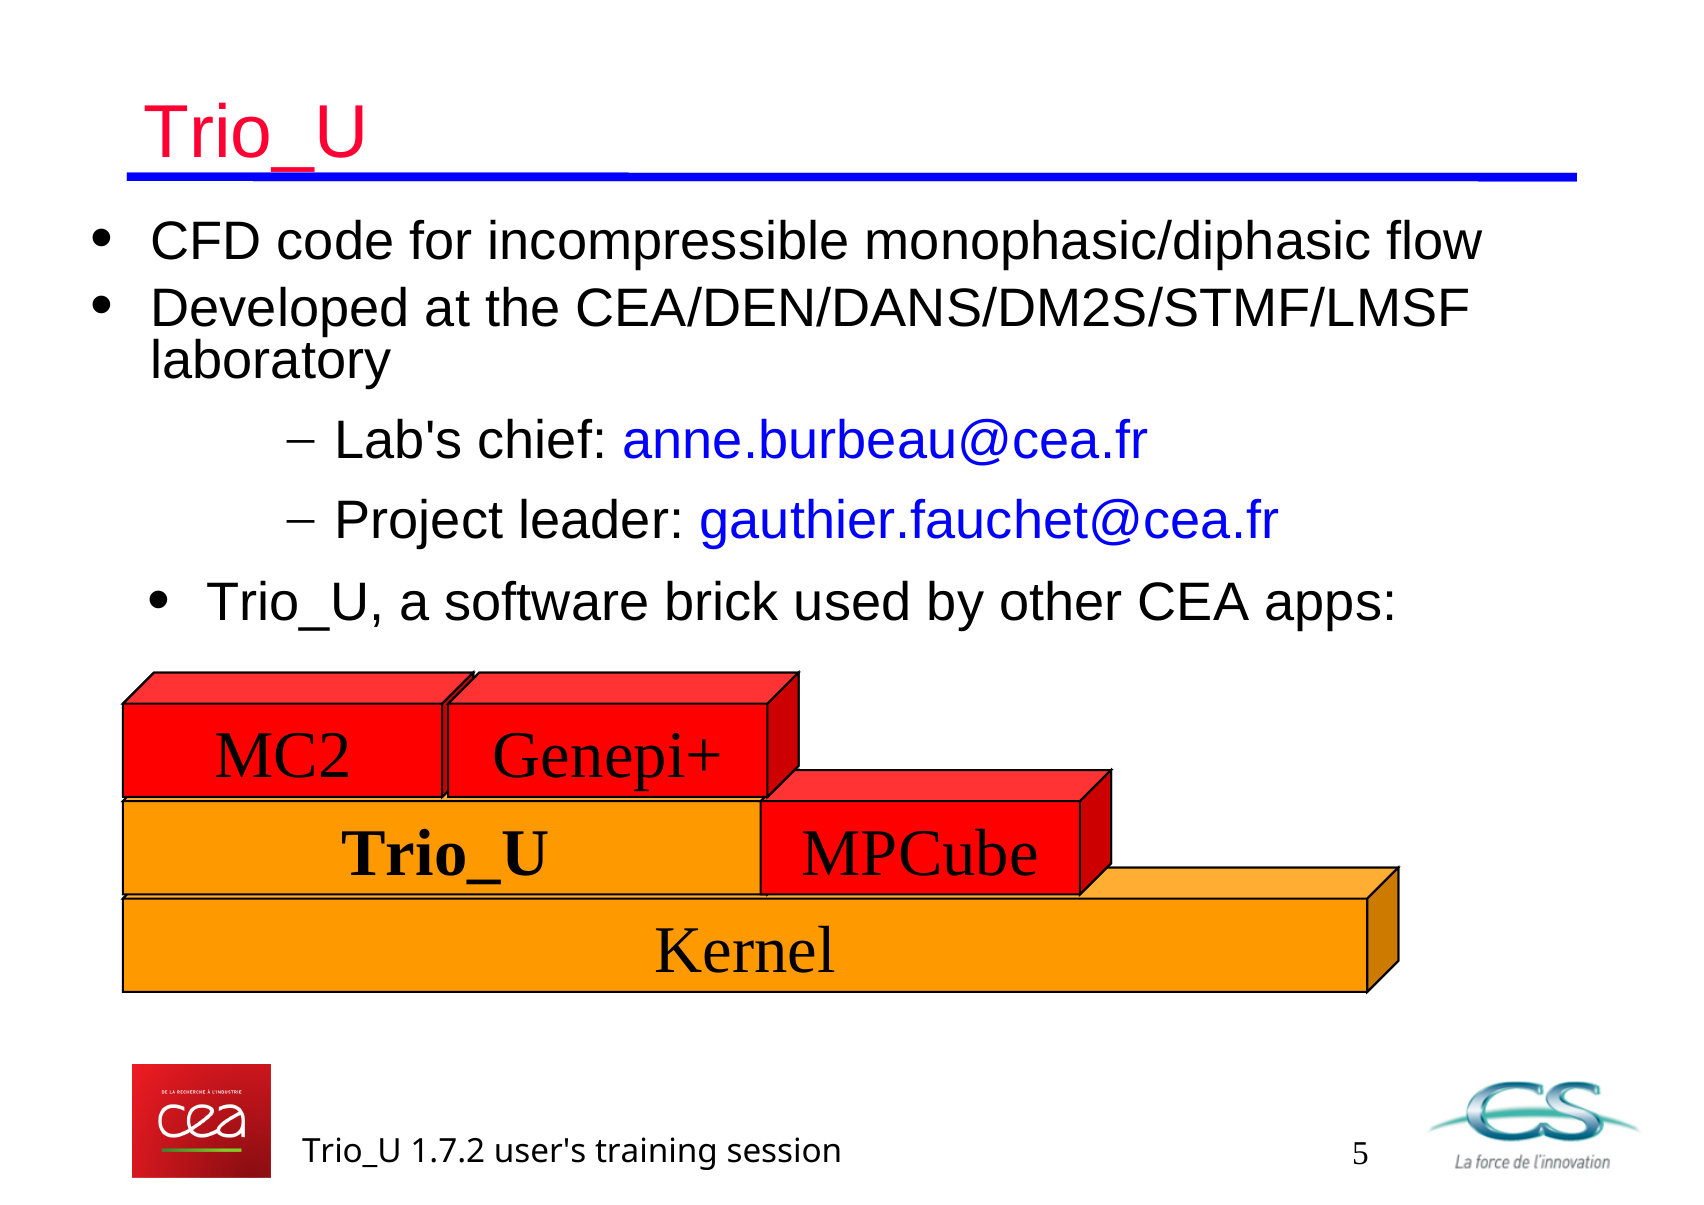

# Trio_U
CFD code for incompressible monophasic/diphasic flow
Developed at the CEA/DEN/DANS/DM2S/STMF/LMSF laboratory
Lab's chief: anne.burbeau@cea.fr
Project leader: gauthier.fauchet@cea.fr
Trio_U, a software brick used by other CEA apps:
MC2
Genepi+
Trio_U
MPCube
Kernel
Trio_U 1.7.2 user's training session
5